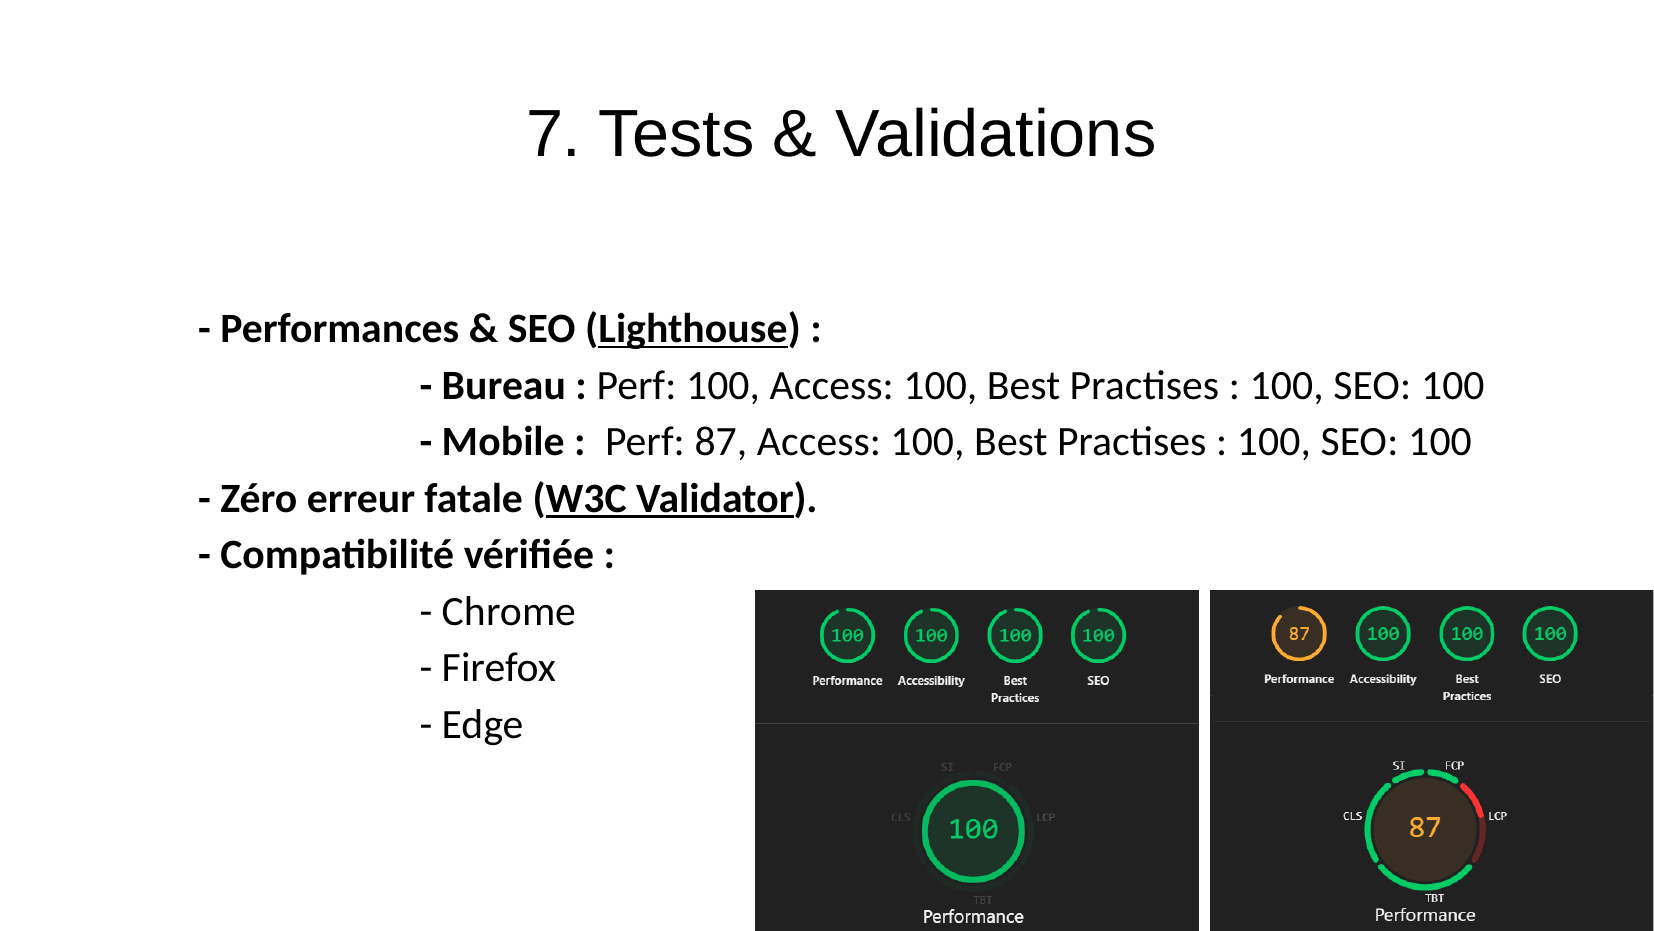

7. Tests & Validations
- Performances & SEO (Lighthouse) :
	- Bureau : Perf: 100, Access: 100, Best Practises : 100, SEO: 100
	- Mobile : Perf: 87, Access: 100, Best Practises : 100, SEO: 100
- Zéro erreur fatale (W3C Validator).
- Compatibilité vérifiée :
	- Chrome
	- Firefox
	- Edge